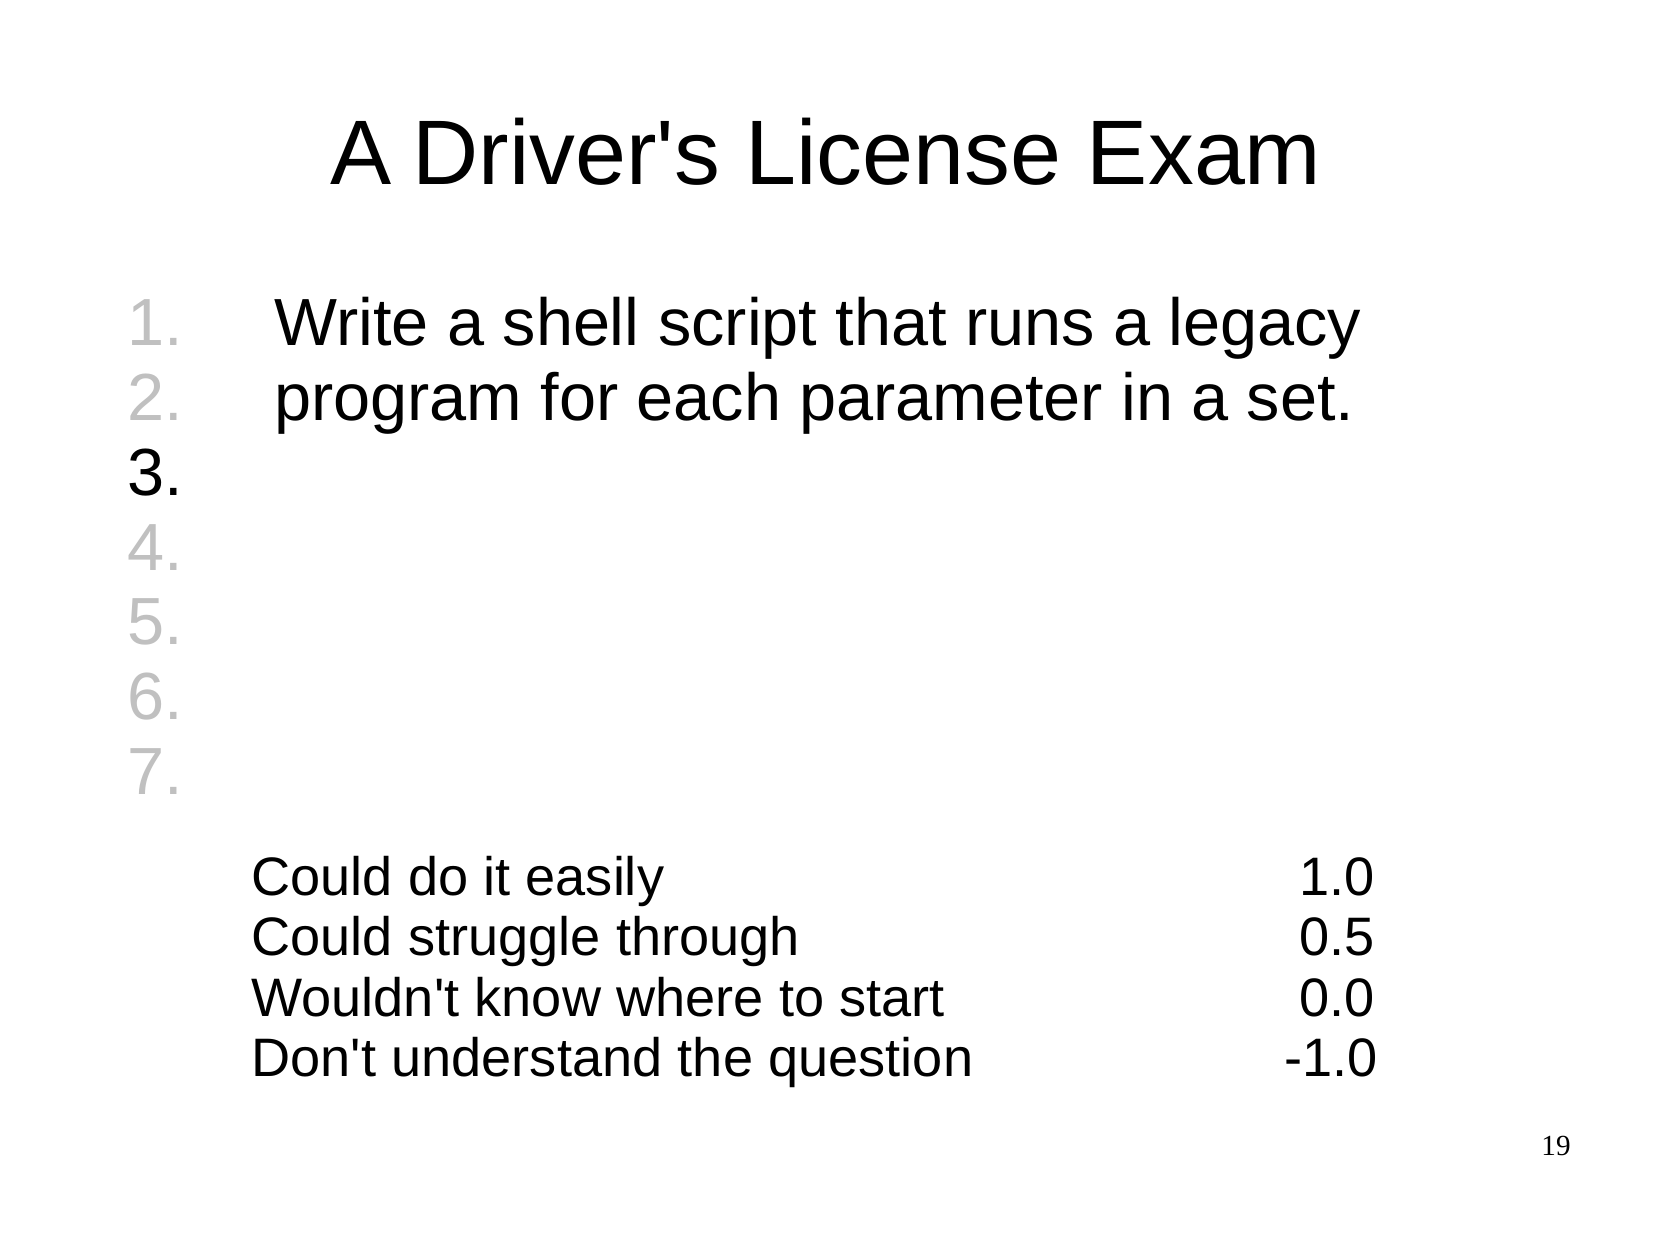

# A Driver's License Exam
1.		Write a shell script that runs a legacy
2.		program for each parameter in a set.
3.
4.
5.
6.
7.
Could do it easily									 1.0
Could struggle through							 0.5
Wouldn't know where to start					 0.0
Don't understand the question					-1.0
19